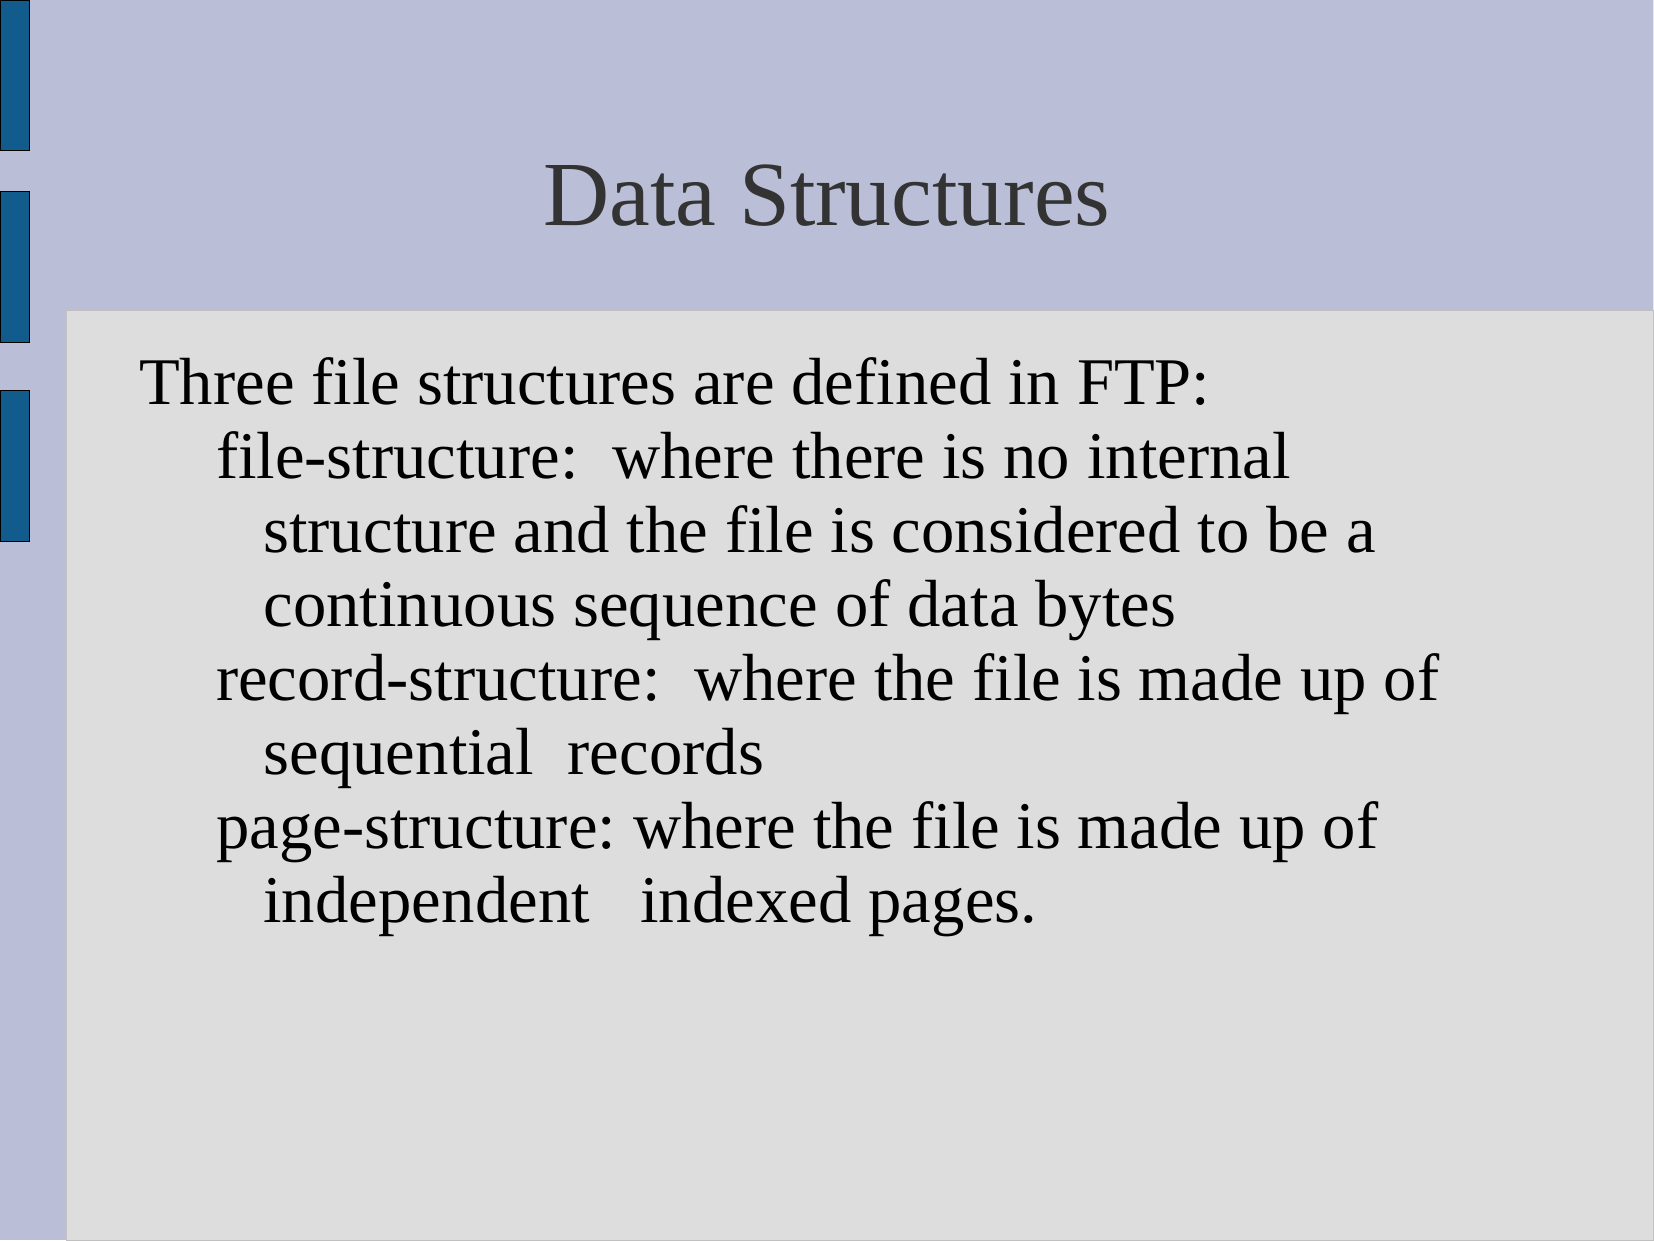

# Data Structures
Three file structures are defined in FTP:
file-structure: where there is no internal structure and the file is considered to be a continuous sequence of data bytes
record-structure: where the file is made up of sequential records
page-structure: where the file is made up of independent indexed pages.